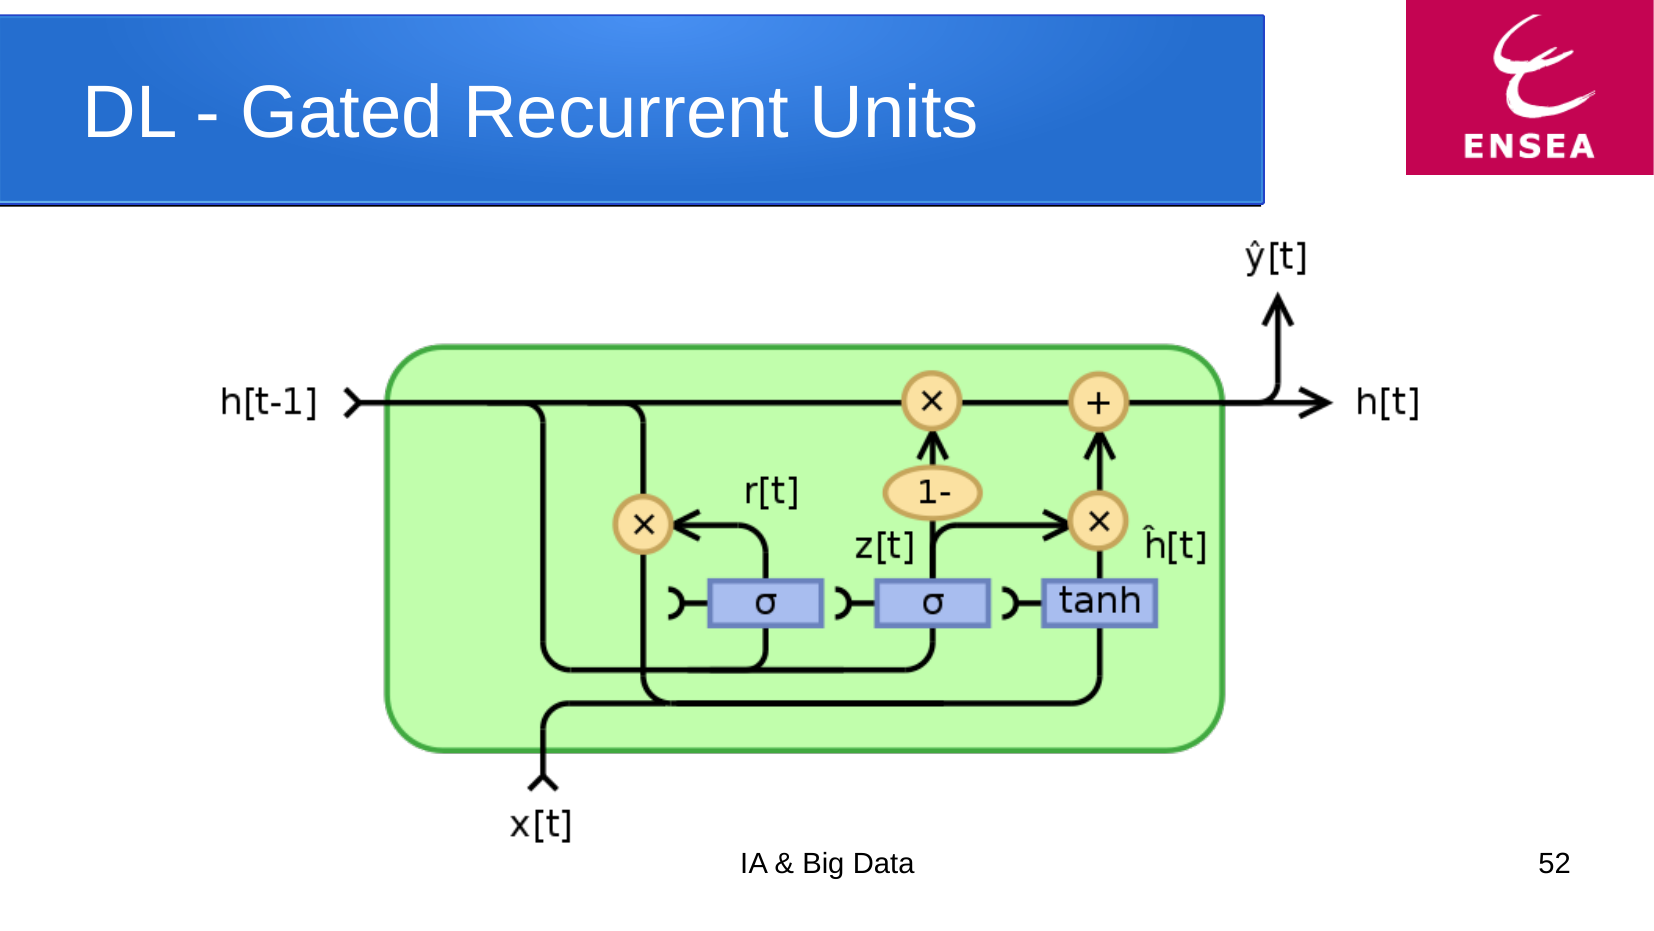

# DL - Gated Recurrent Units
IA & Big Data
52